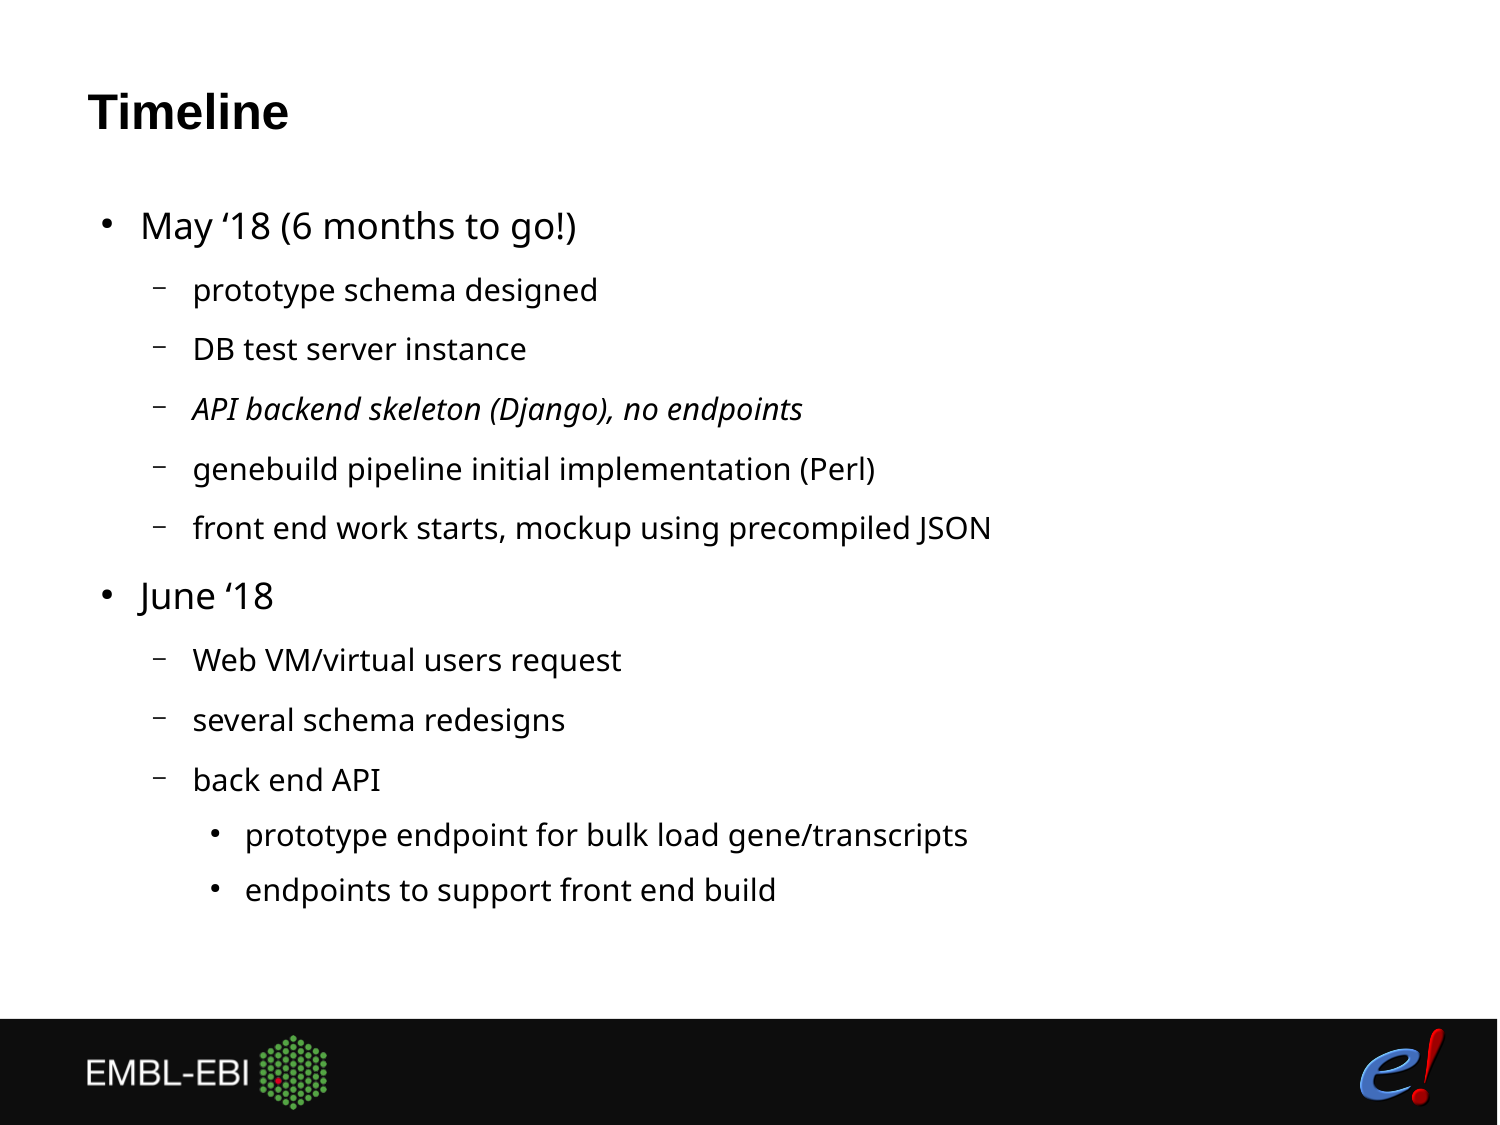

# Timeline
May ‘18 (6 months to go!)
prototype schema designed
DB test server instance
API backend skeleton (Django), no endpoints
genebuild pipeline initial implementation (Perl)
front end work starts, mockup using precompiled JSON
June ‘18
Web VM/virtual users request
several schema redesigns
back end API
prototype endpoint for bulk load gene/transcripts
endpoints to support front end build